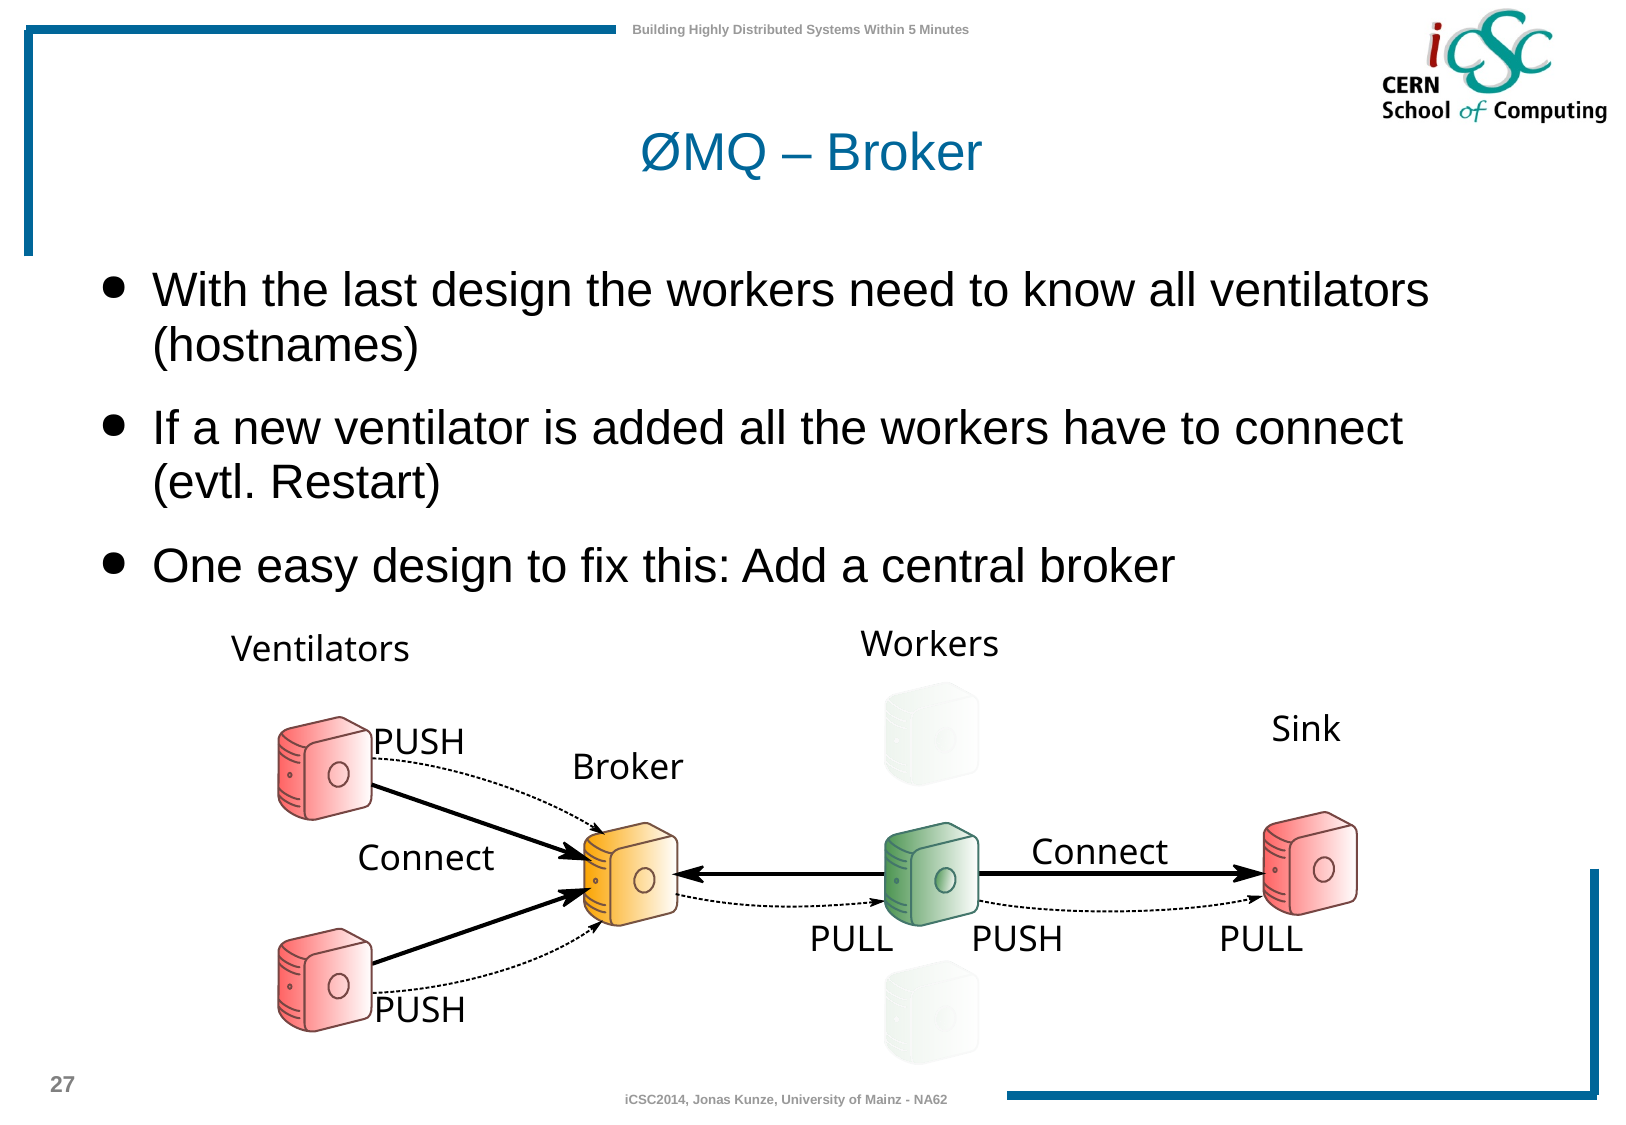

# ØMQ – Broker
With the last design the workers need to know all ventilators (hostnames)
If a new ventilator is added all the workers have to connect (evtl. Restart)
One easy design to fix this: Add a central broker